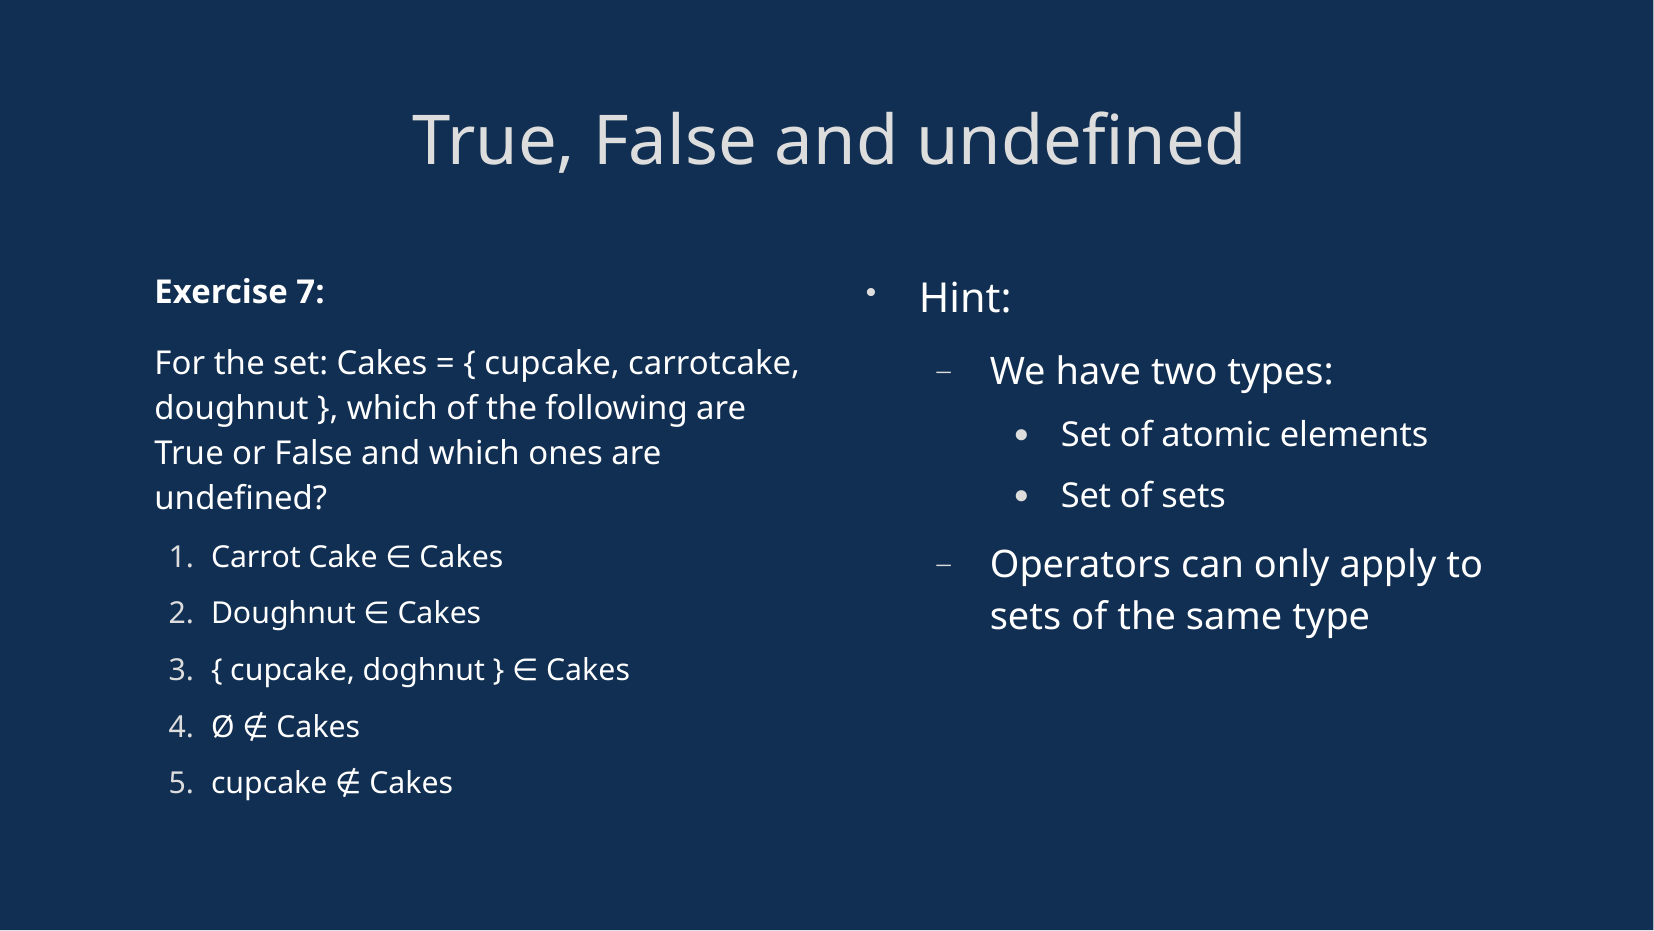

# True, False and undefined
Exercise 7:
For the set: Cakes = { cupcake, carrotcake, doughnut }, which of the following are True or False and which ones are undefined?
Carrot Cake ∈ Cakes
Doughnut ∈ Cakes
{ cupcake, doghnut } ∈ Cakes
Ø ∉ Cakes
cupcake ∉ Cakes
Hint:
We have two types:
Set of atomic elements
Set of sets
Operators can only apply to sets of the same type